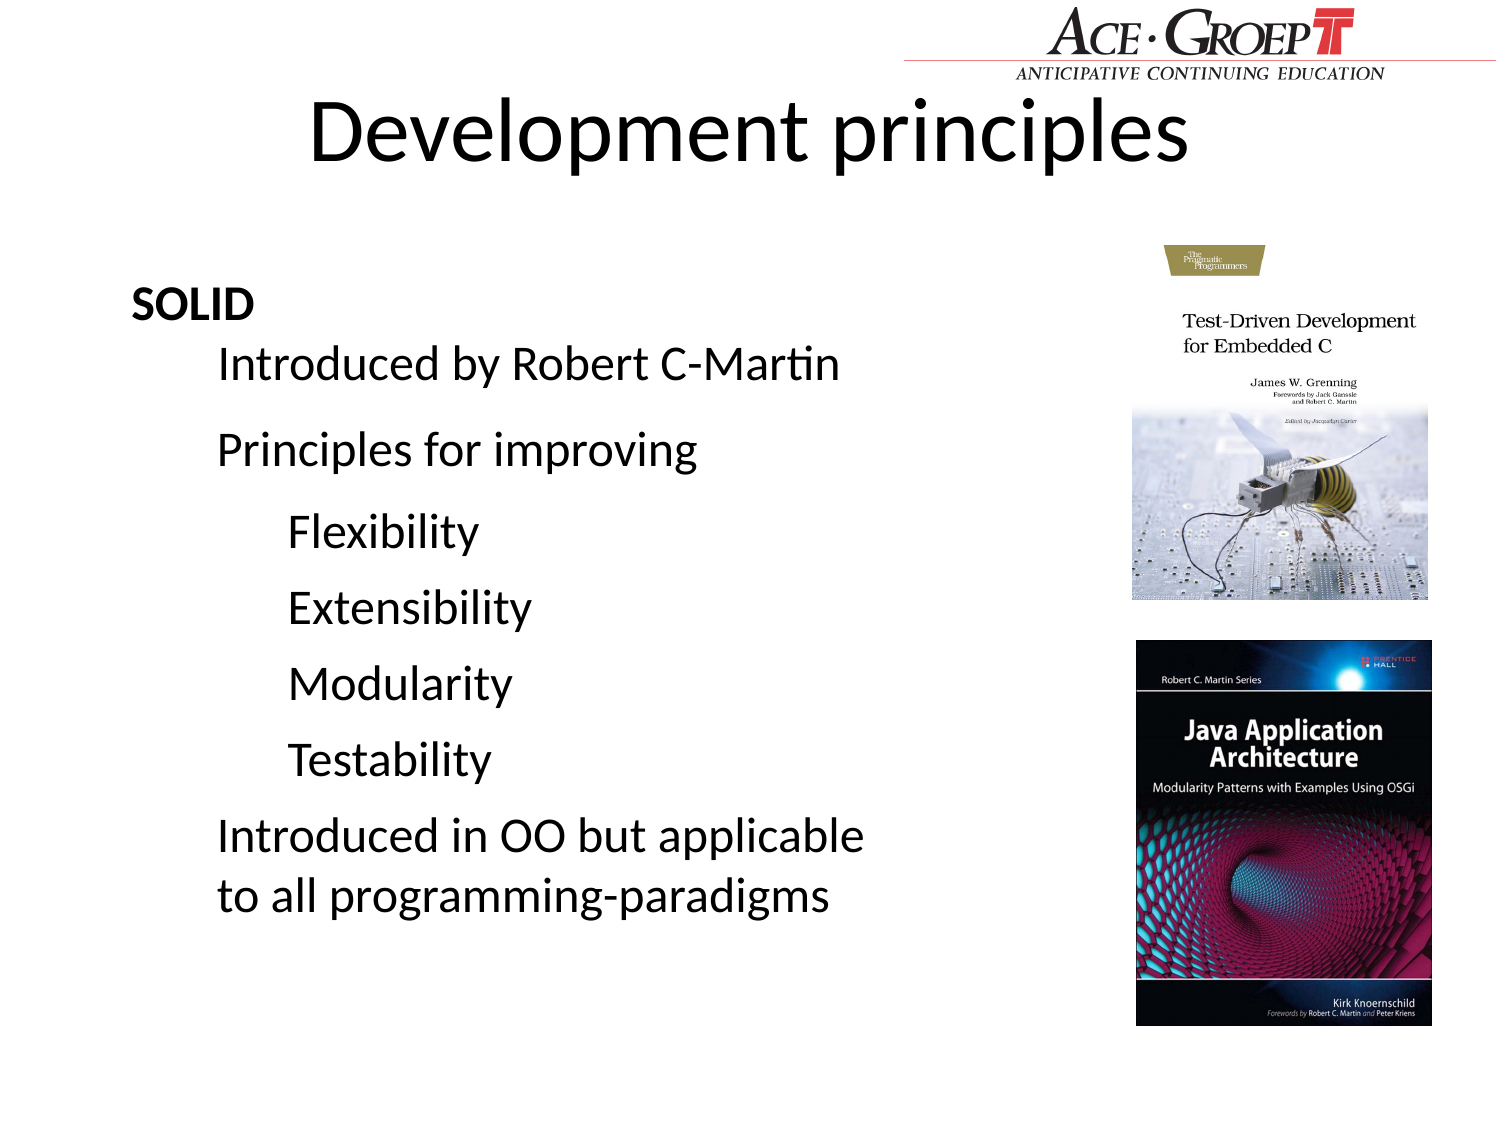

# Development principles
SOLID
	 Introduced by Robert C-Martin
Principles for improving
Flexibility
Extensibility
Modularity
Testability
Introduced in OO but applicable
to all programming-paradigms